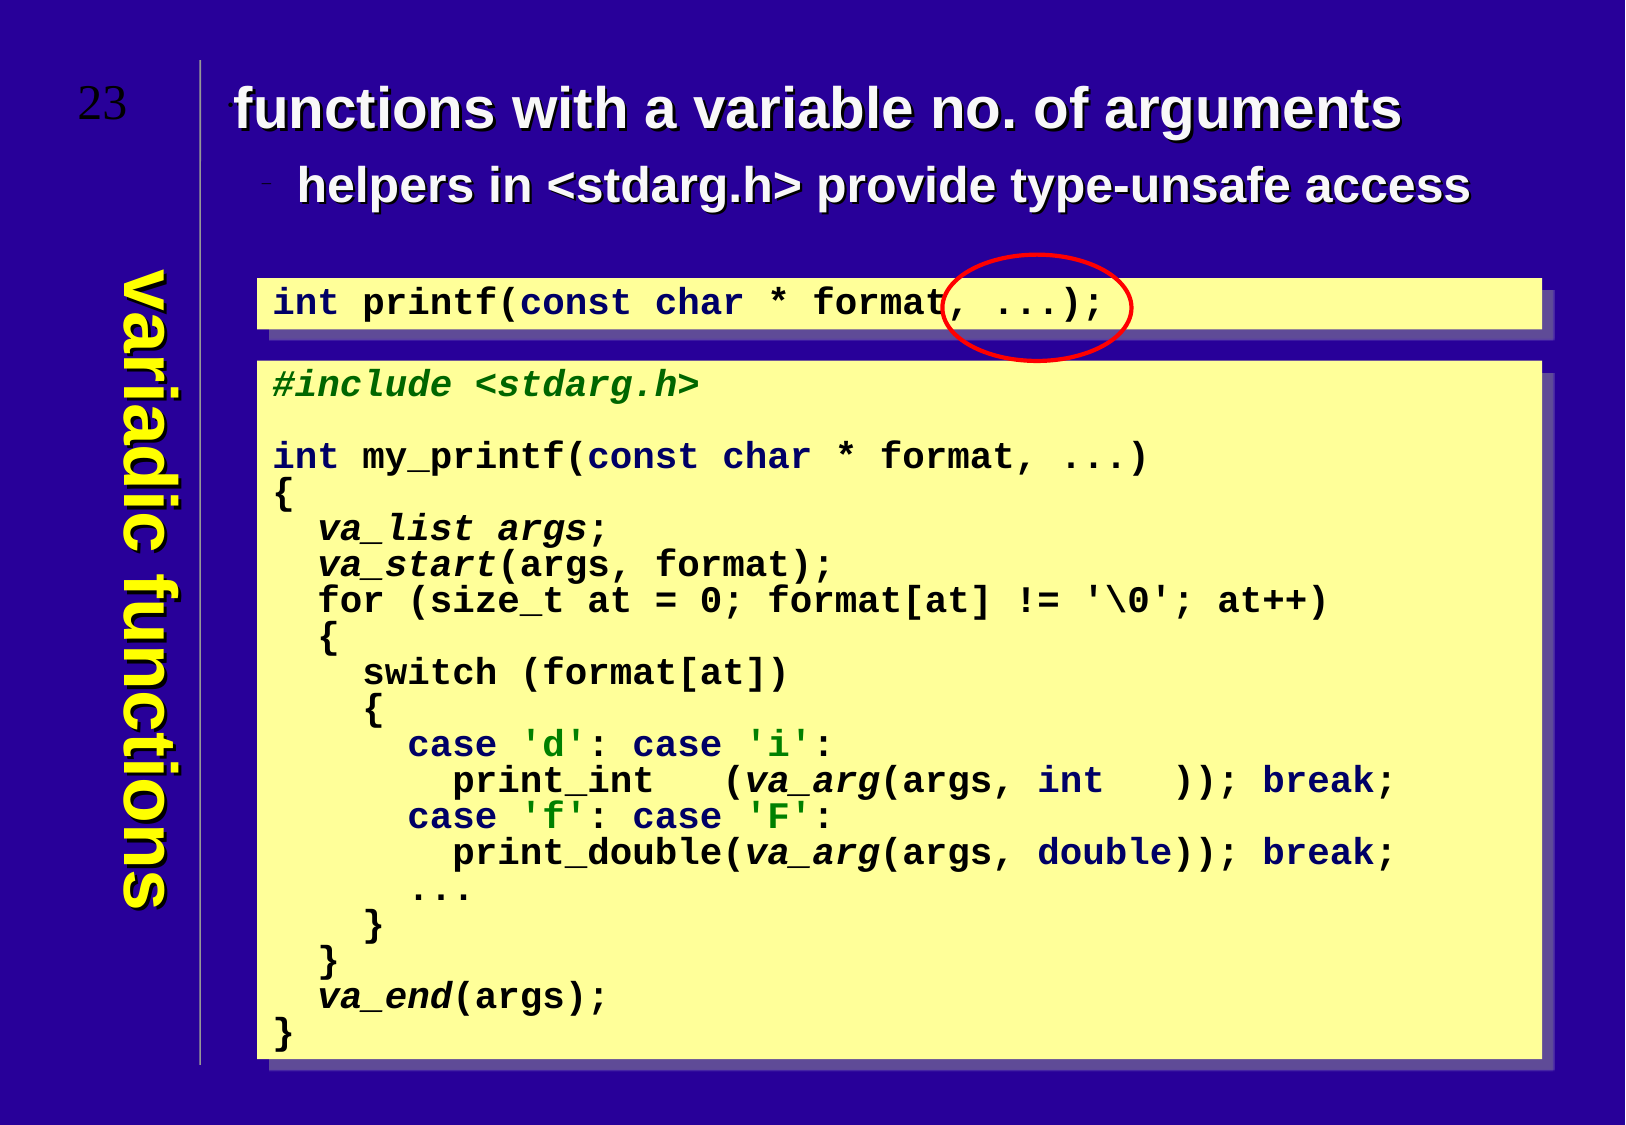

23
functions with a variable no. of arguments
helpers in <stdarg.h> provide type-unsafe access
# variadic functions
int printf(const char * format, ...);
#include <stdarg.h>
int my_printf(const char * format, ...)
{
 va_list args;
 va_start(args, format);
 for (size_t at = 0; format[at] != '\0'; at++)
 {
 switch (format[at])
 {
 case 'd': case 'i':
 print_int (va_arg(args, int )); break;
 case 'f': case 'F':
 print_double(va_arg(args, double)); break;
 ...
 }
 }
 va_end(args);
}